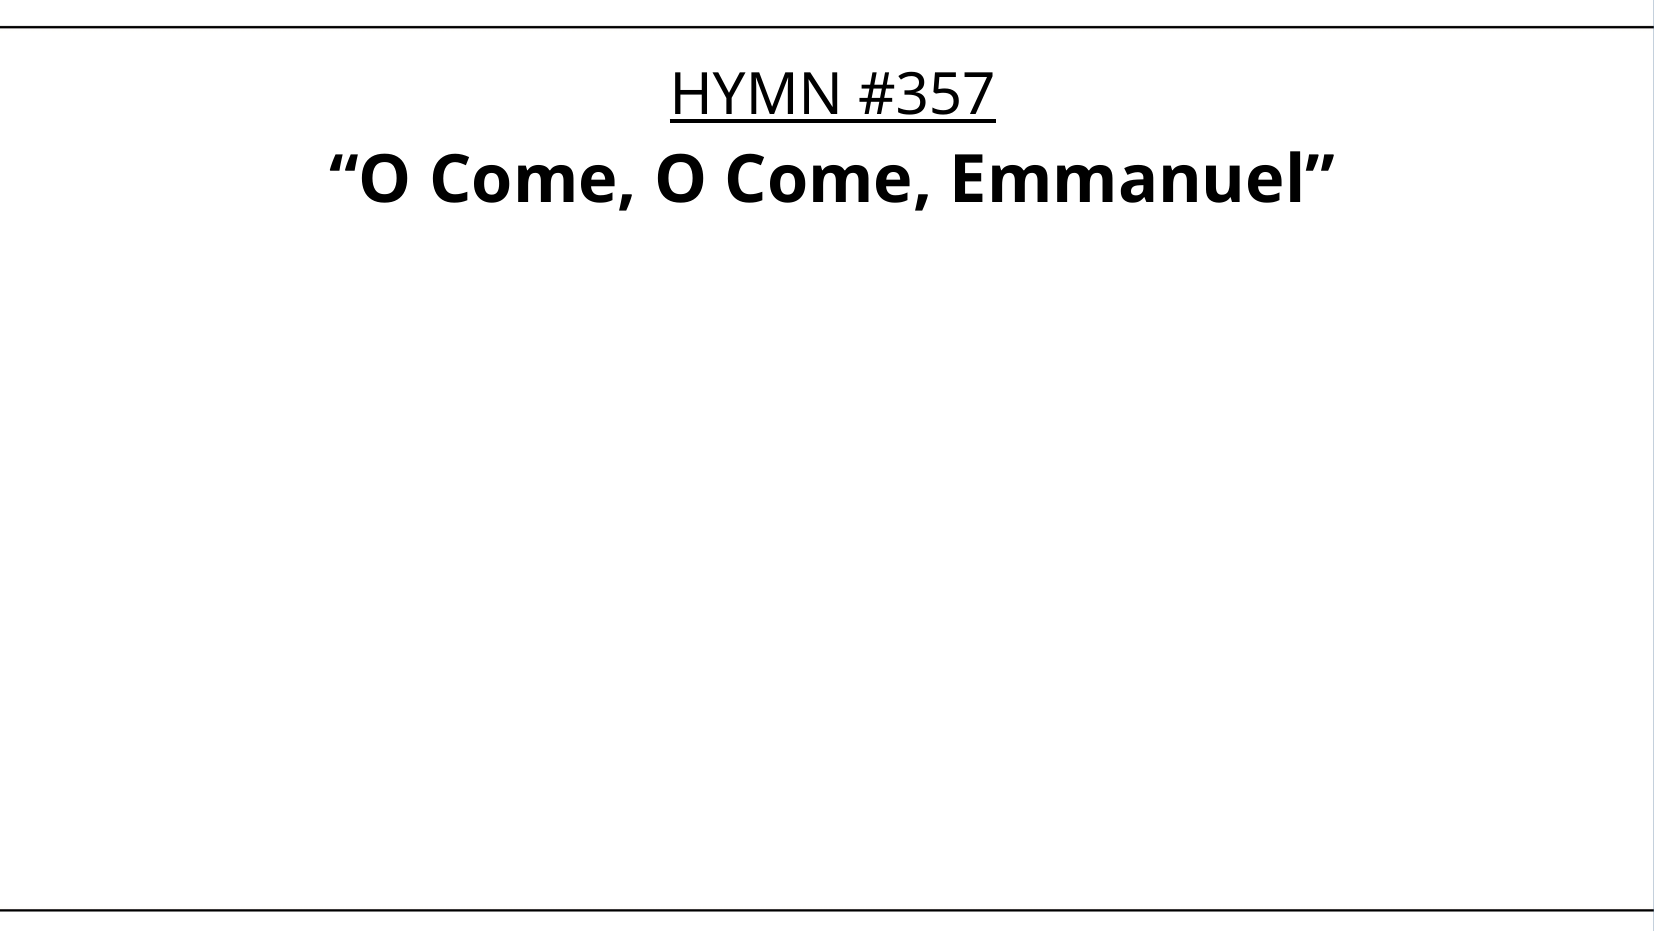

HYMN #357
“O Come, O Come, Emmanuel”